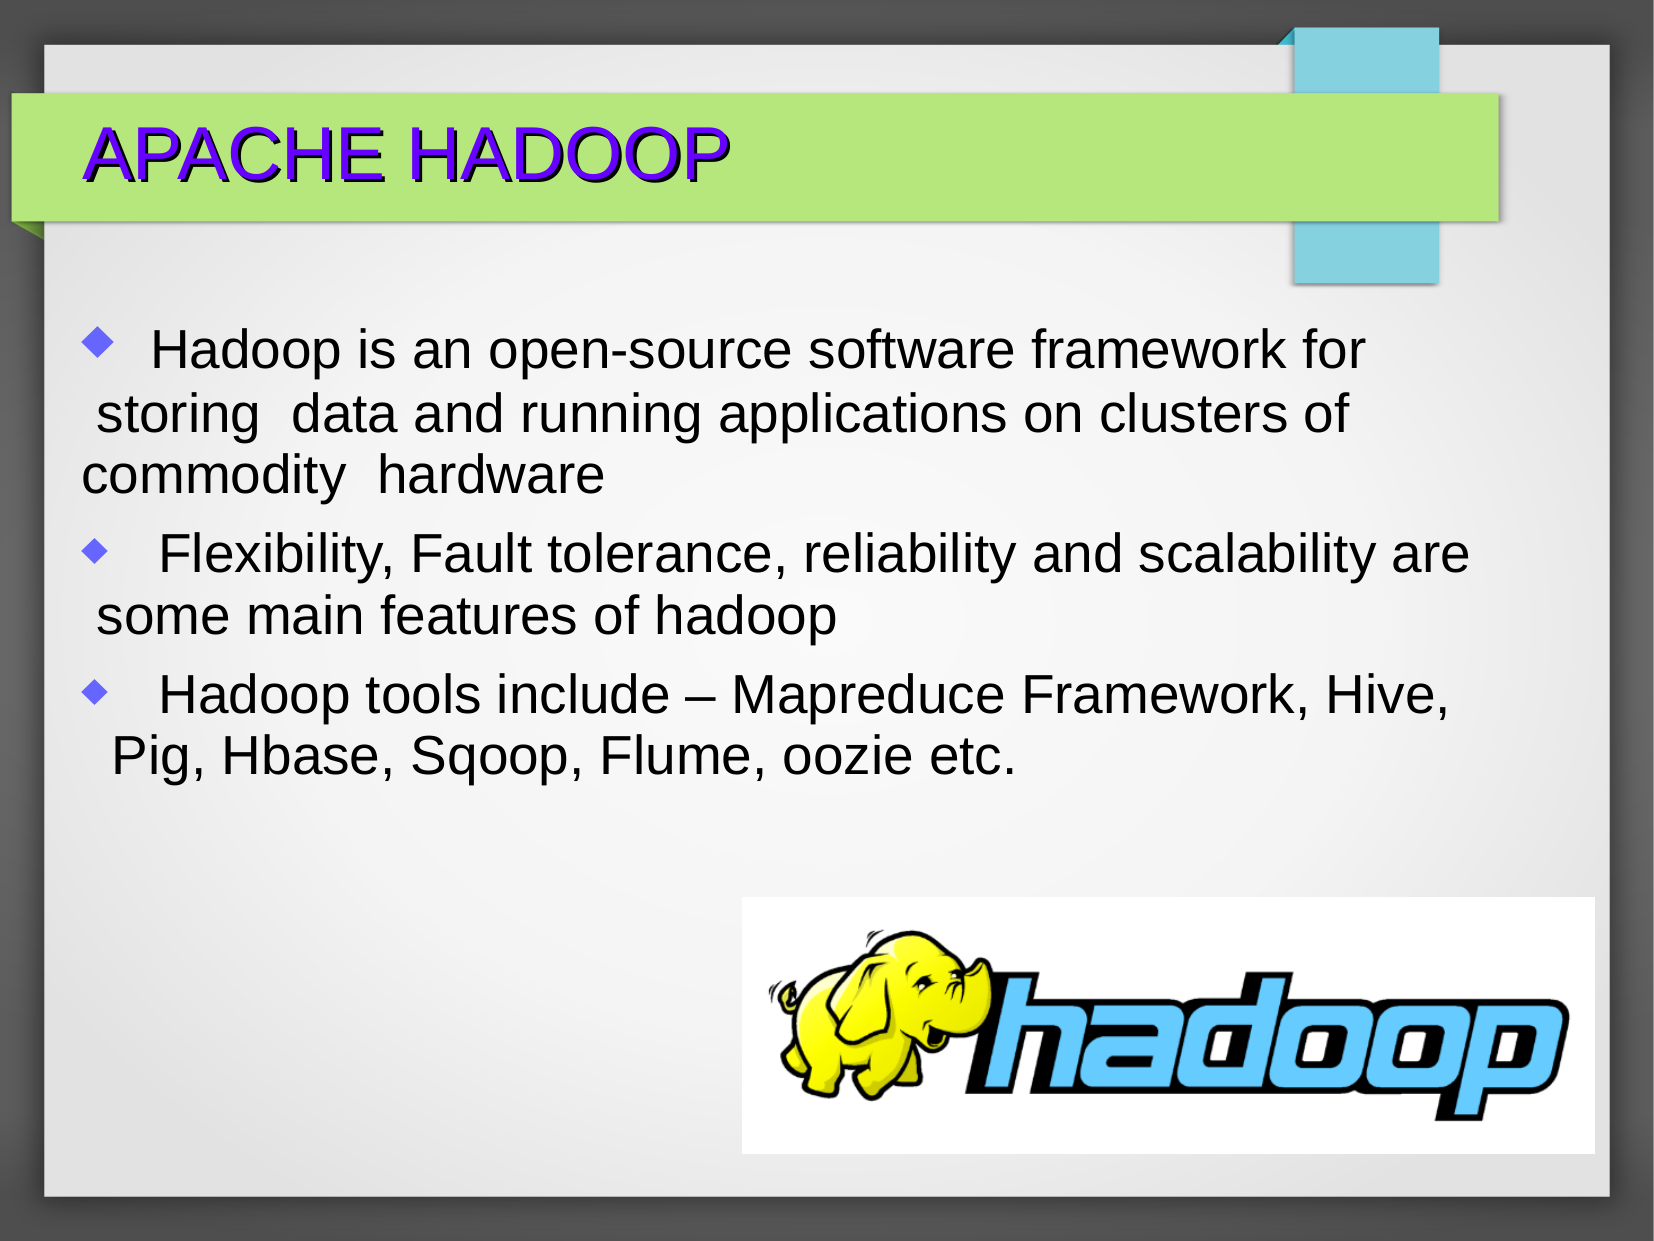

# APACHE HADOOP
 Hadoop is an open-source software framework for storing data and running applications on clusters of commodity hardware
 Flexibility, Fault tolerance, reliability and scalability are some main features of hadoop
 Hadoop tools include – Mapreduce Framework, Hive, Pig, Hbase, Sqoop, Flume, oozie etc.